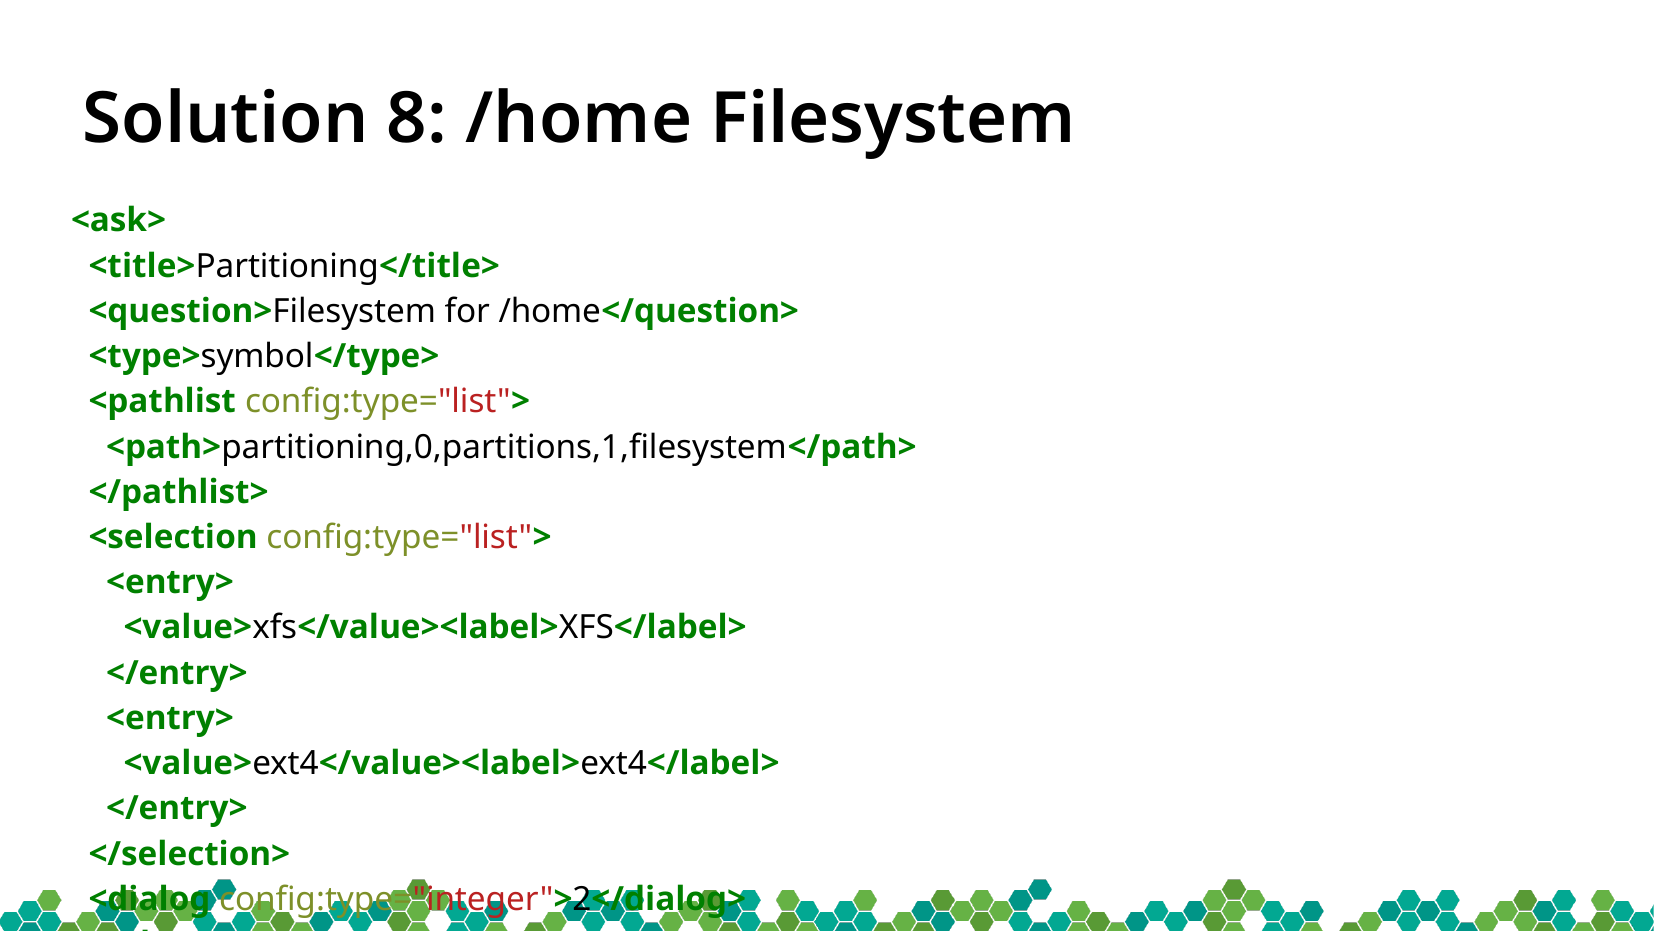

# Solution 8: /home Filesystem
<ask>
 <title>Partitioning</title>
 <question>Filesystem for /home</question>
 <type>symbol</type>
 <pathlist config:type="list">
 <path>partitioning,0,partitions,1,filesystem</path>
 </pathlist>
 <selection config:type="list">
 <entry>
 <value>xfs</value><label>XFS</label>
 </entry>
 <entry>
 <value>ext4</value><label>ext4</label>
 </entry>
 </selection>
 <dialog config:type="integer">2</dialog>
</ask>